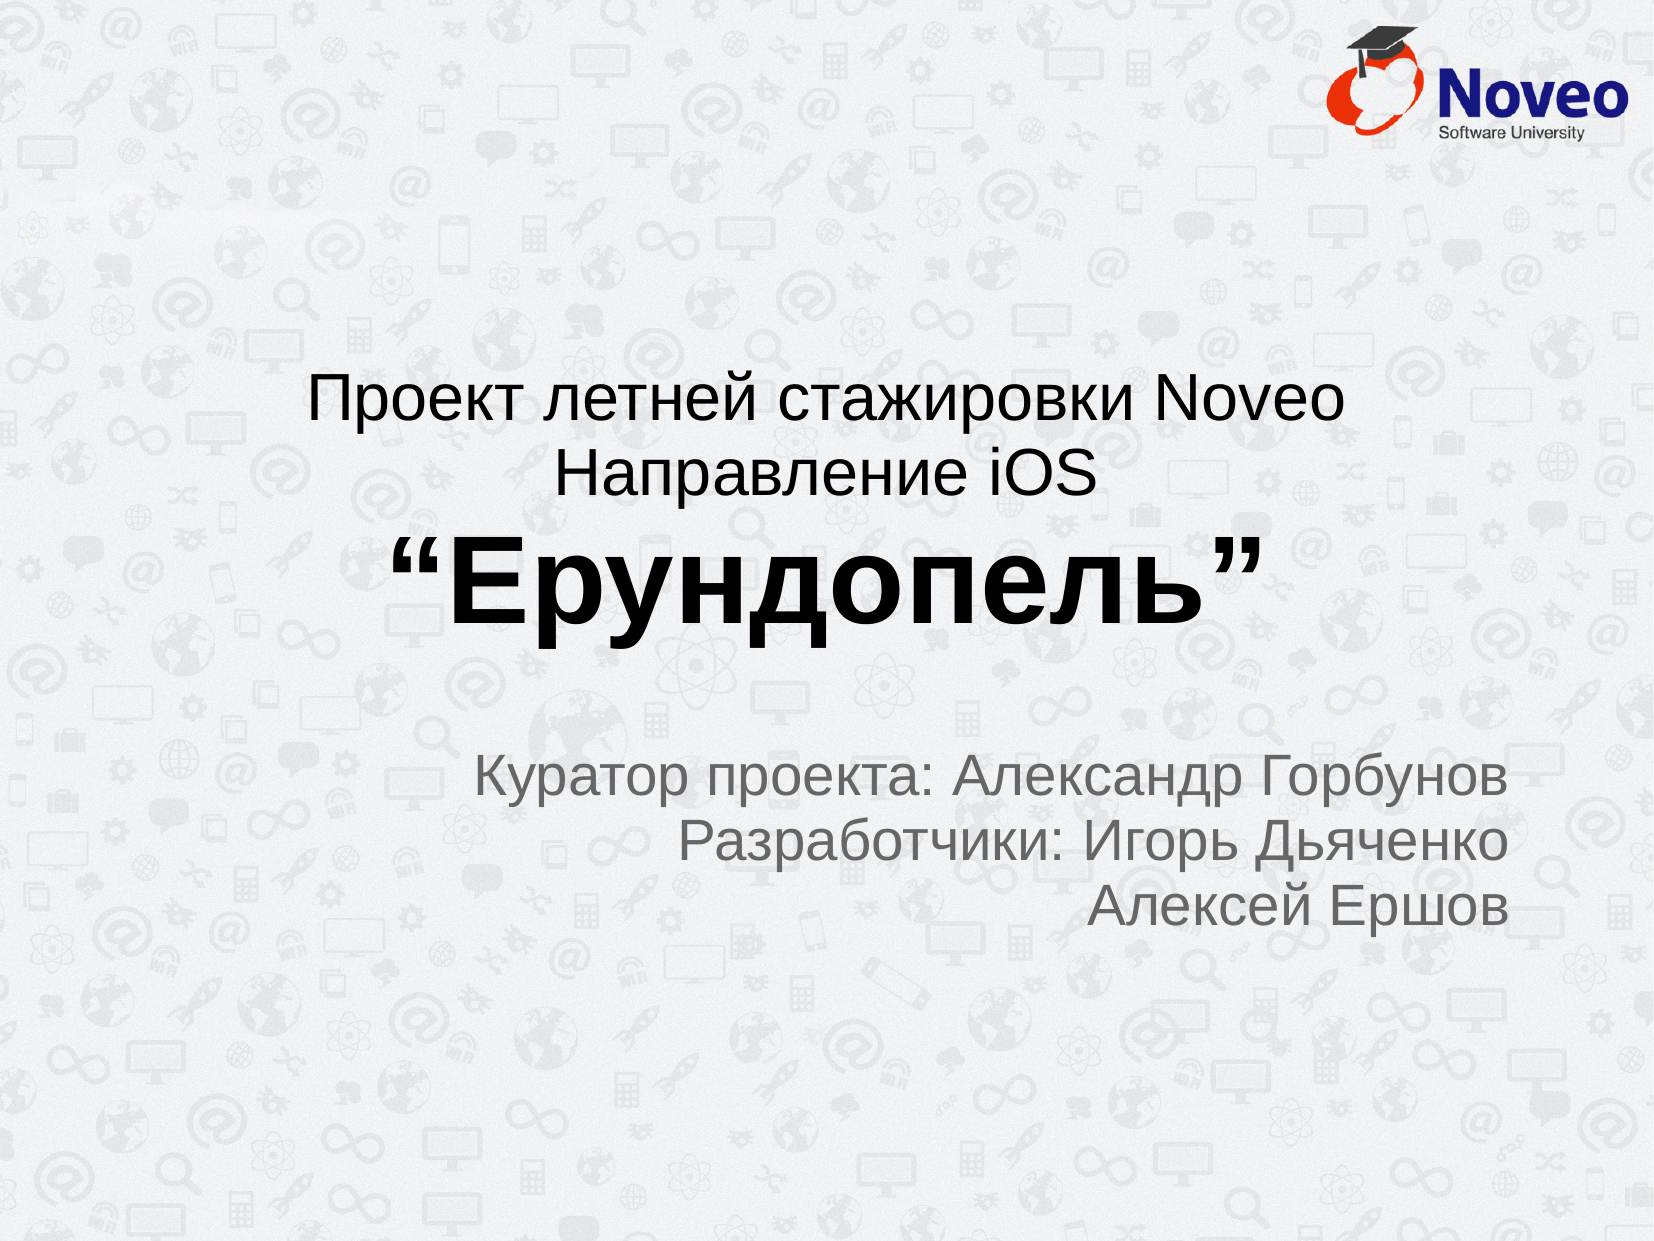

# Проект летней стажировки Noveo
Направление iOS
“Ерундопель”
Куратор проекта: Александр Горбунов
Разработчики: Игорь Дьяченко
Алексей Ершов